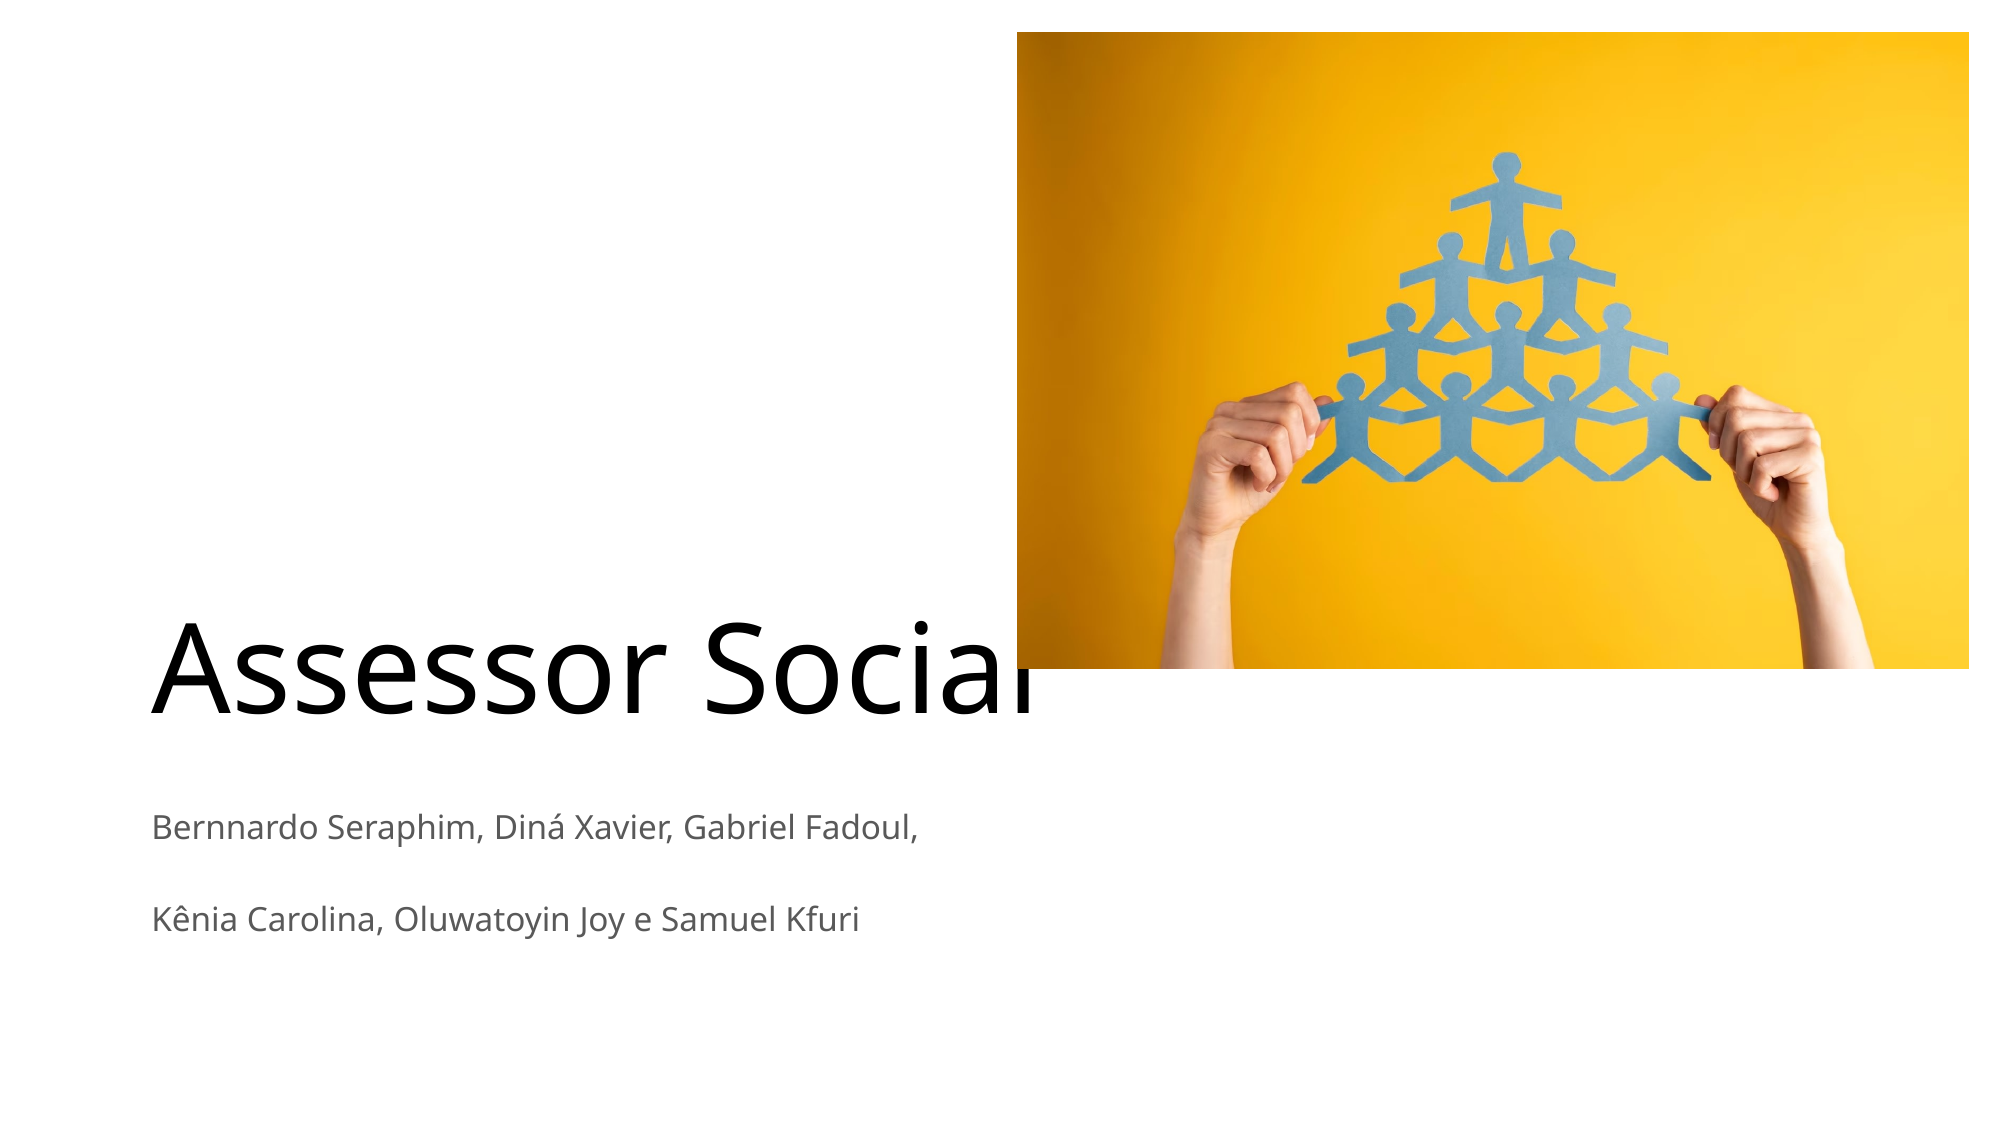

# Assessor Social
Bernnardo Seraphim, Diná Xavier, Gabriel Fadoul,
Kênia Carolina, Oluwatoyin Joy e Samuel Kfuri